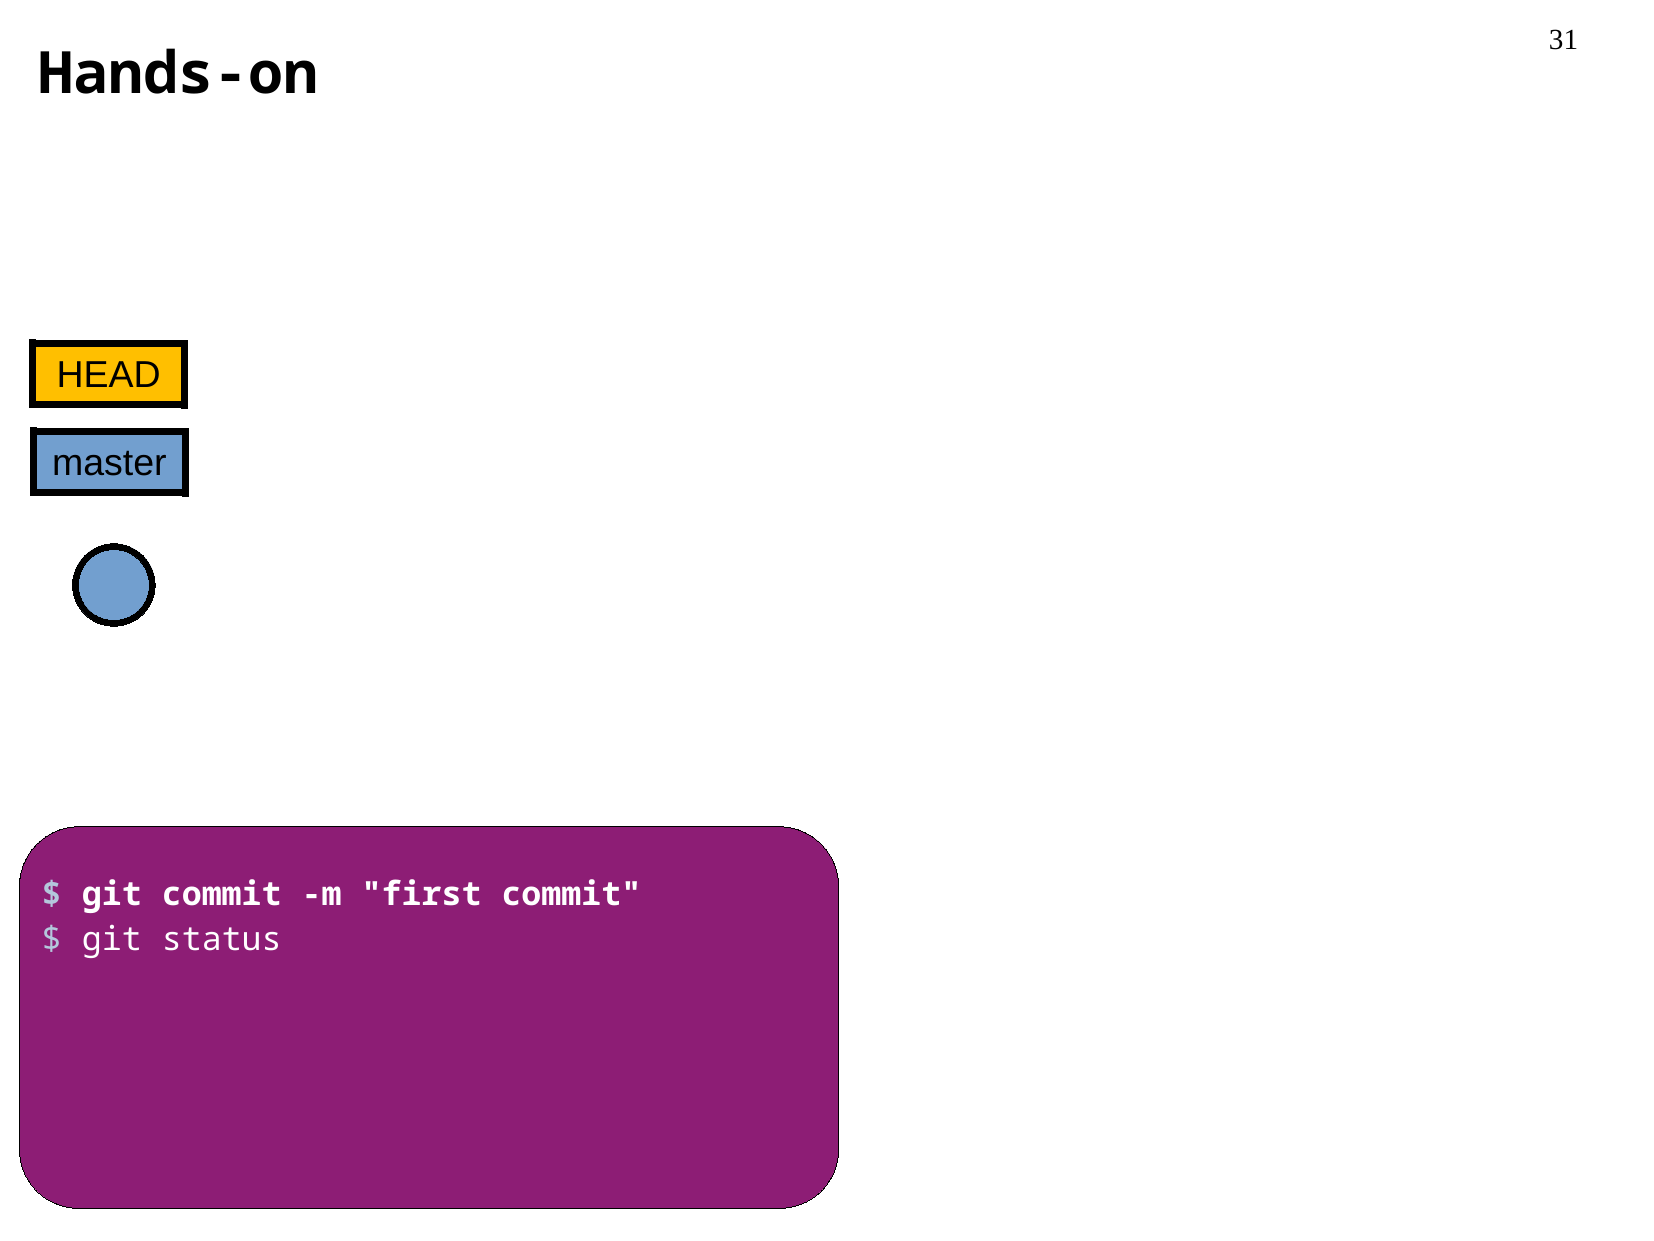

31
Hands-on
HEAD
master
$ git commit -m "first commit"
$ git status